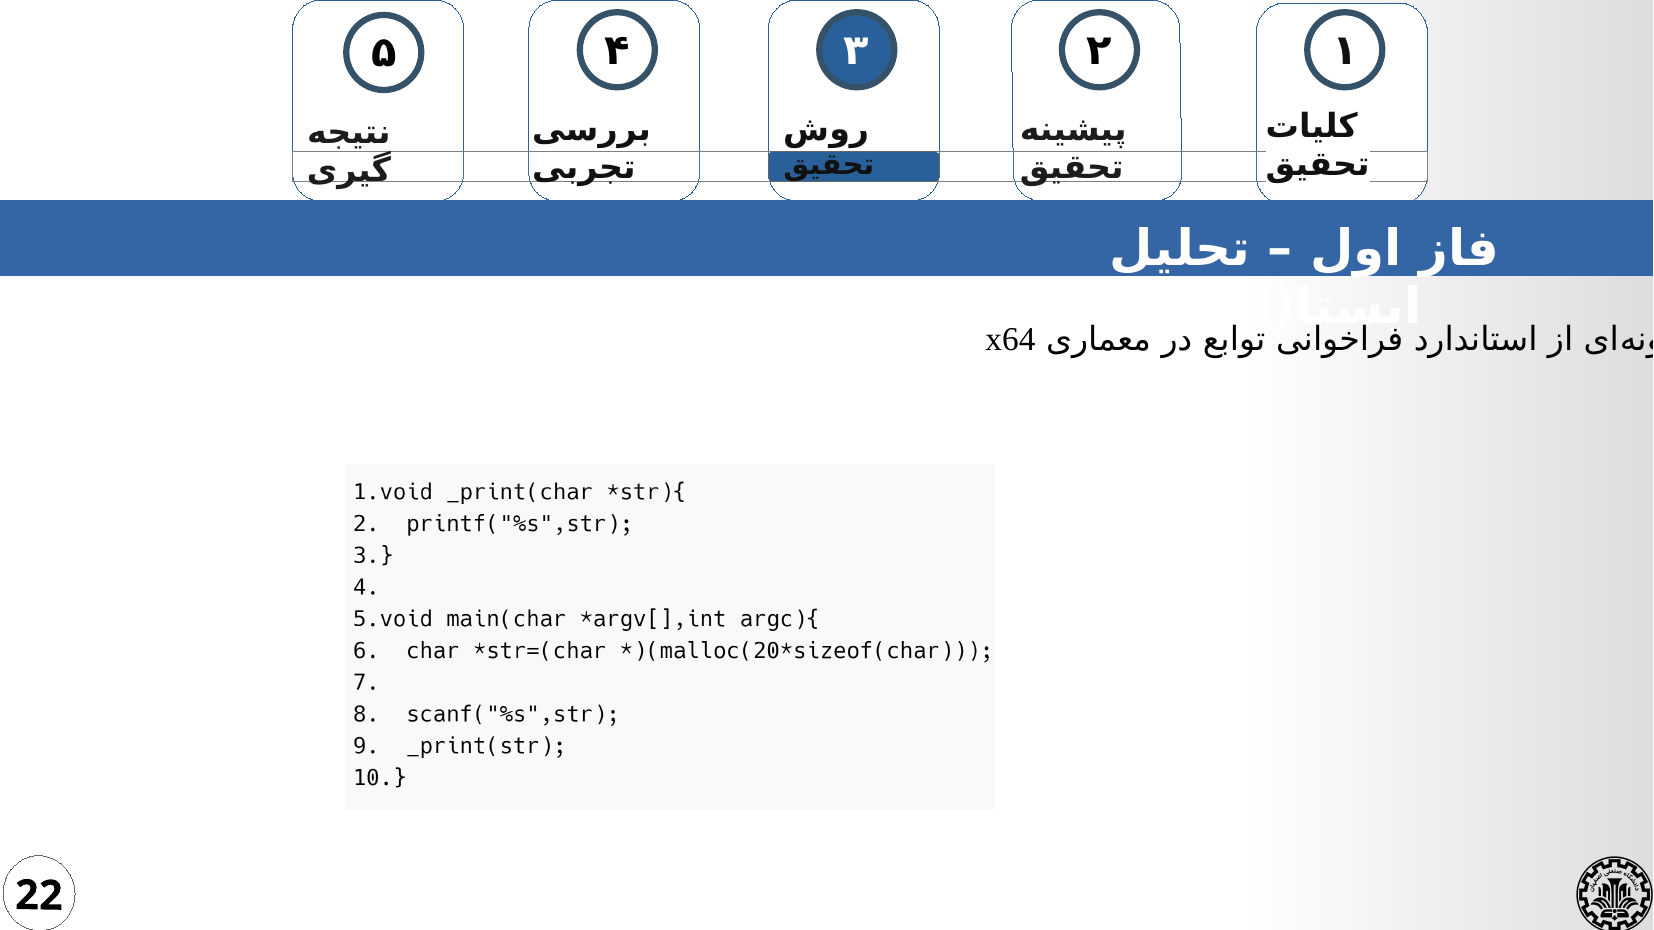

۴
۳
۲
۱
۵
کلیات تحقیق
بررسی تجربی
روش تحقیق
پیشینه تحقیق
نتیجه گیری
فاز اول – تحلیل ایستا(ادامه.)
نمونه‌ای از استاندارد فراخوانی توابع در معماری x64
22